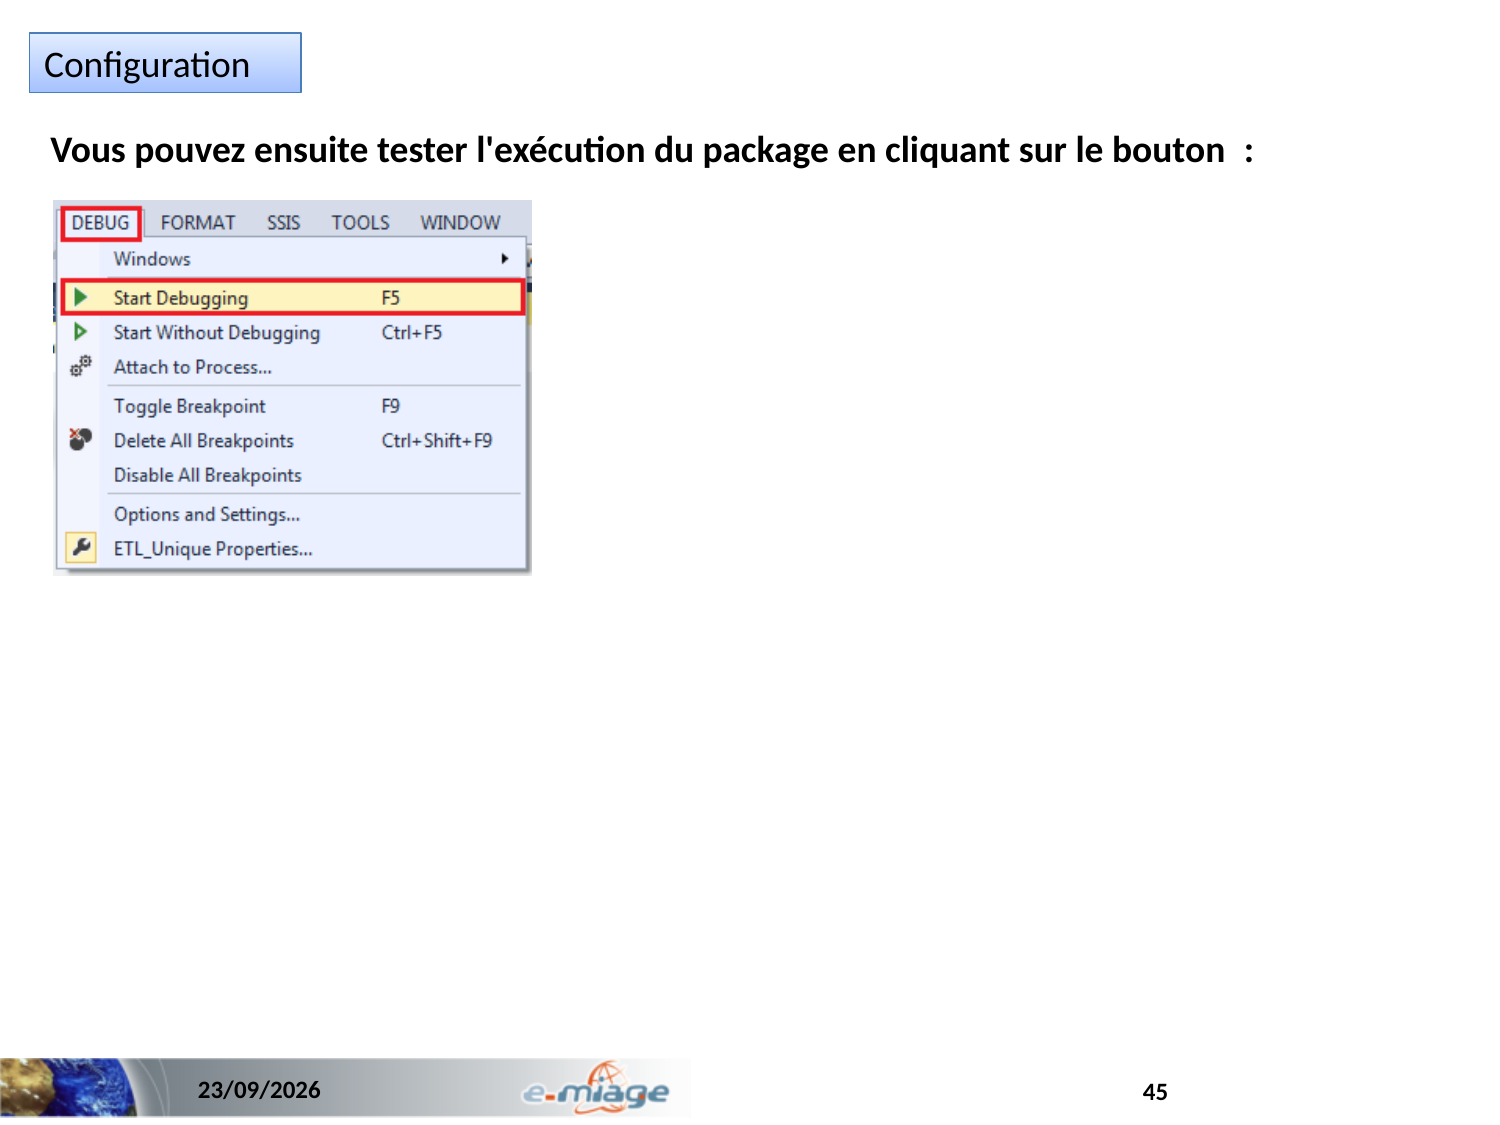

Configuration
Vous pouvez ensuite tester l'exécution du package en cliquant sur le bouton  :